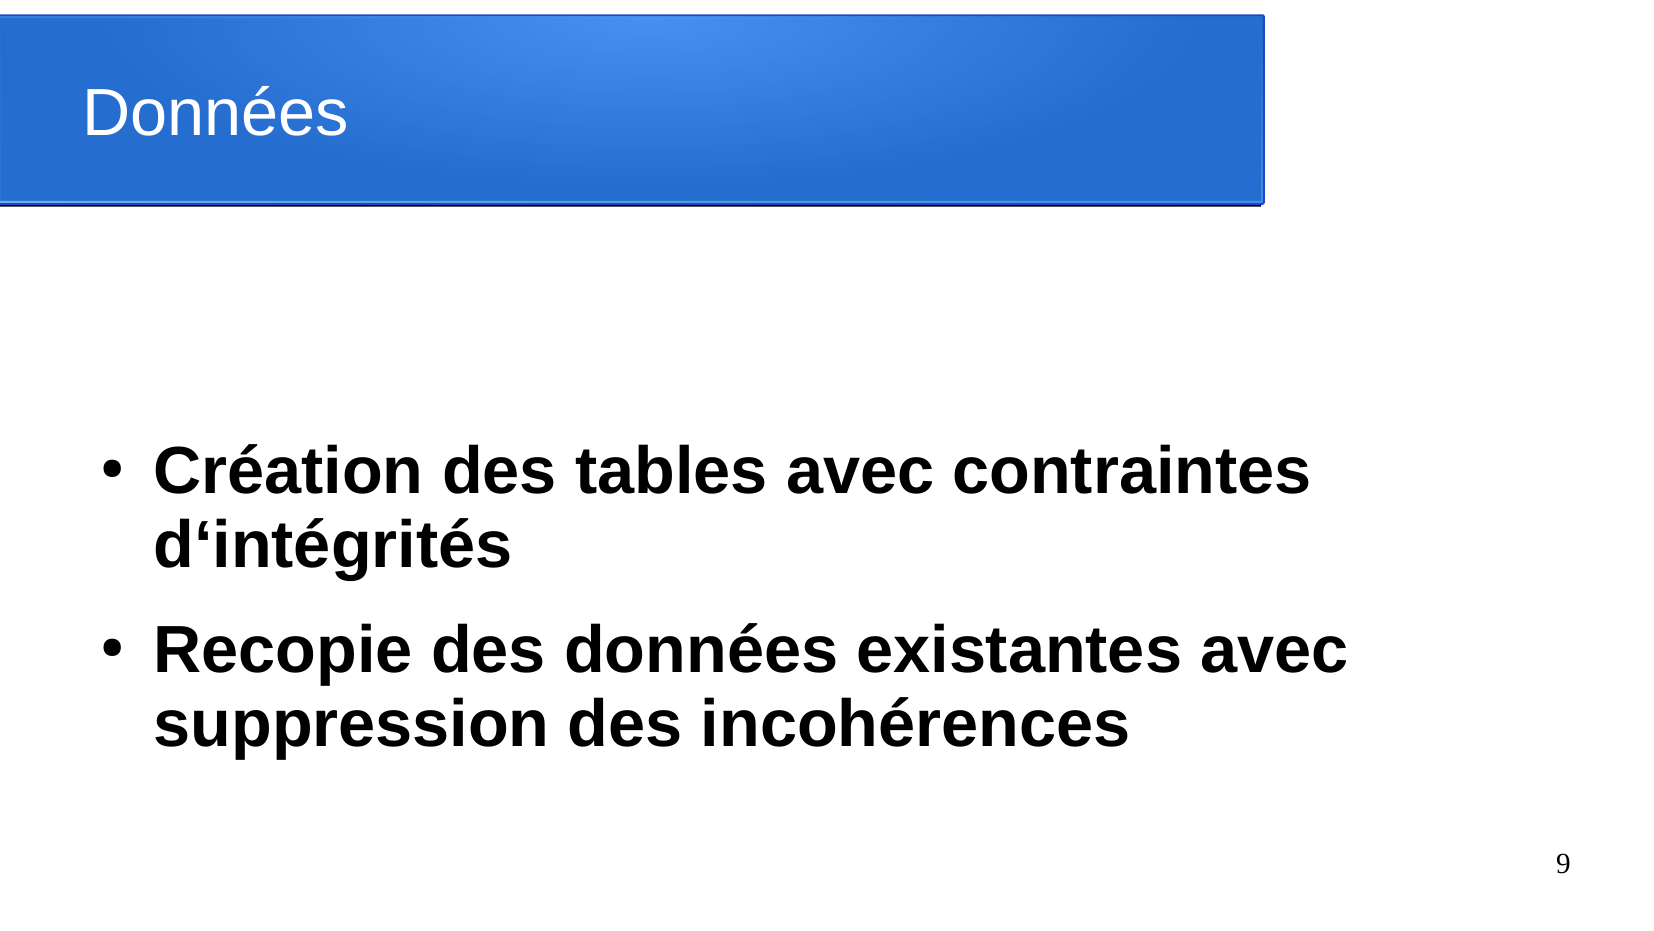

# Données
Création des tables avec contraintes d‘intégrités
Recopie des données existantes avec suppression des incohérences
9